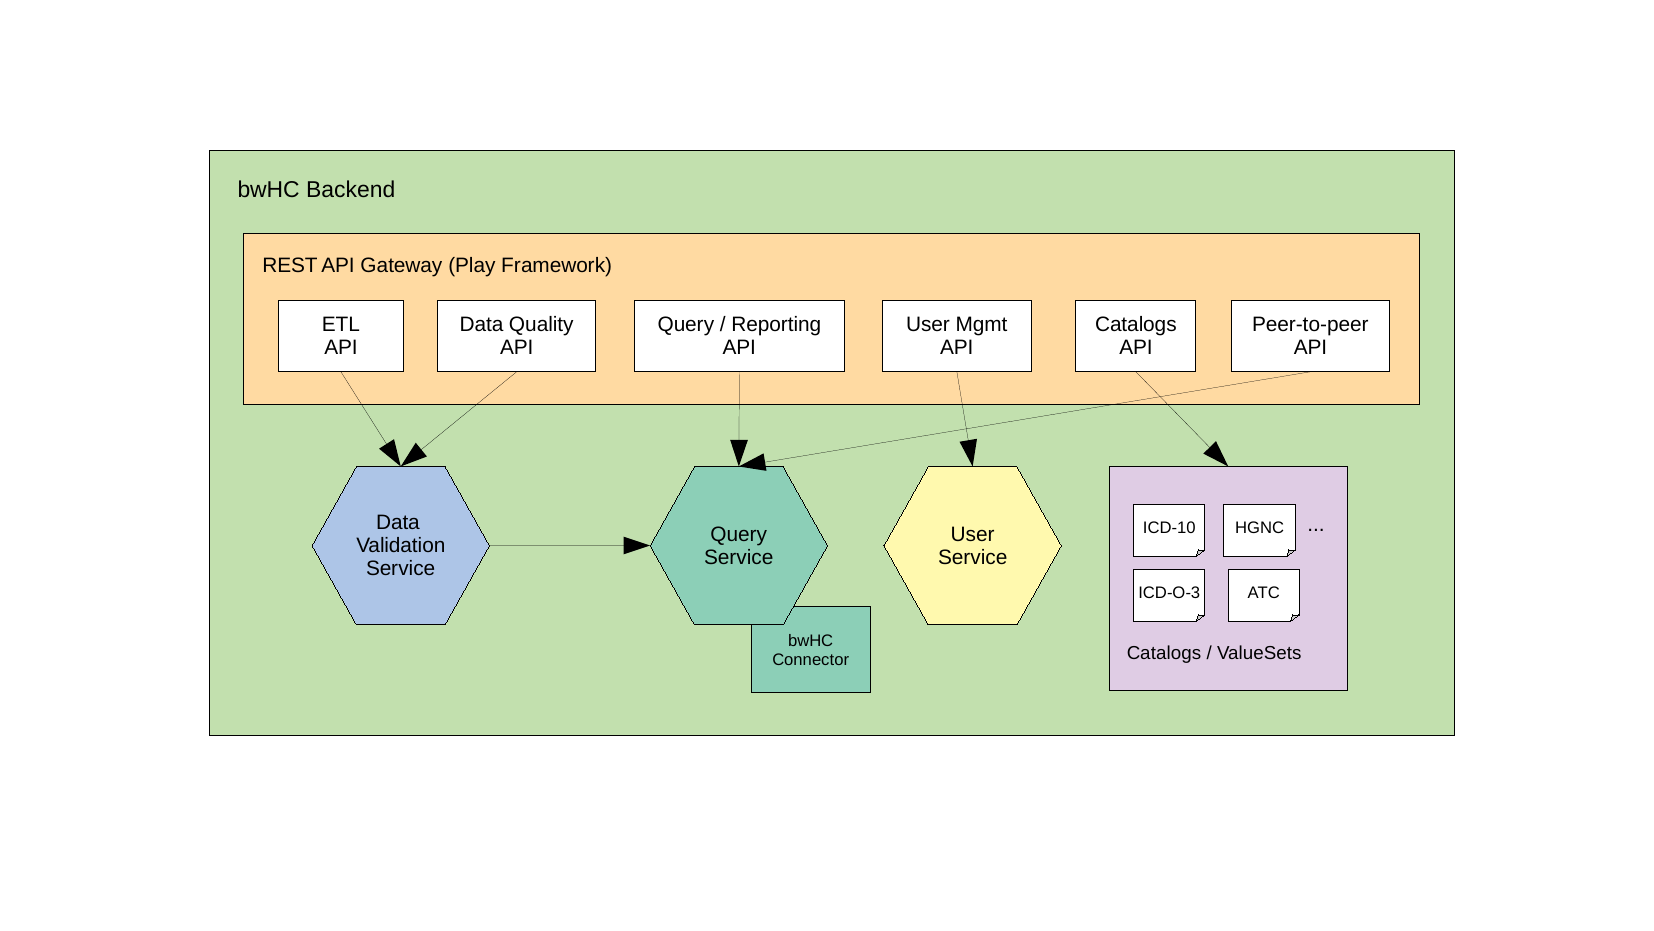

bwHC Backend
REST API Gateway (Play Framework)
ETL
API
Data Quality
API
Query / Reporting
API
User Mgmt
API
Catalogs
API
Peer-to-peer
API
Data
Validation
Service
Query
Service
User
Service
ICD-10
HGNC
...
ICD-O-3
ATC
bwHC
Connector
Catalogs / ValueSets